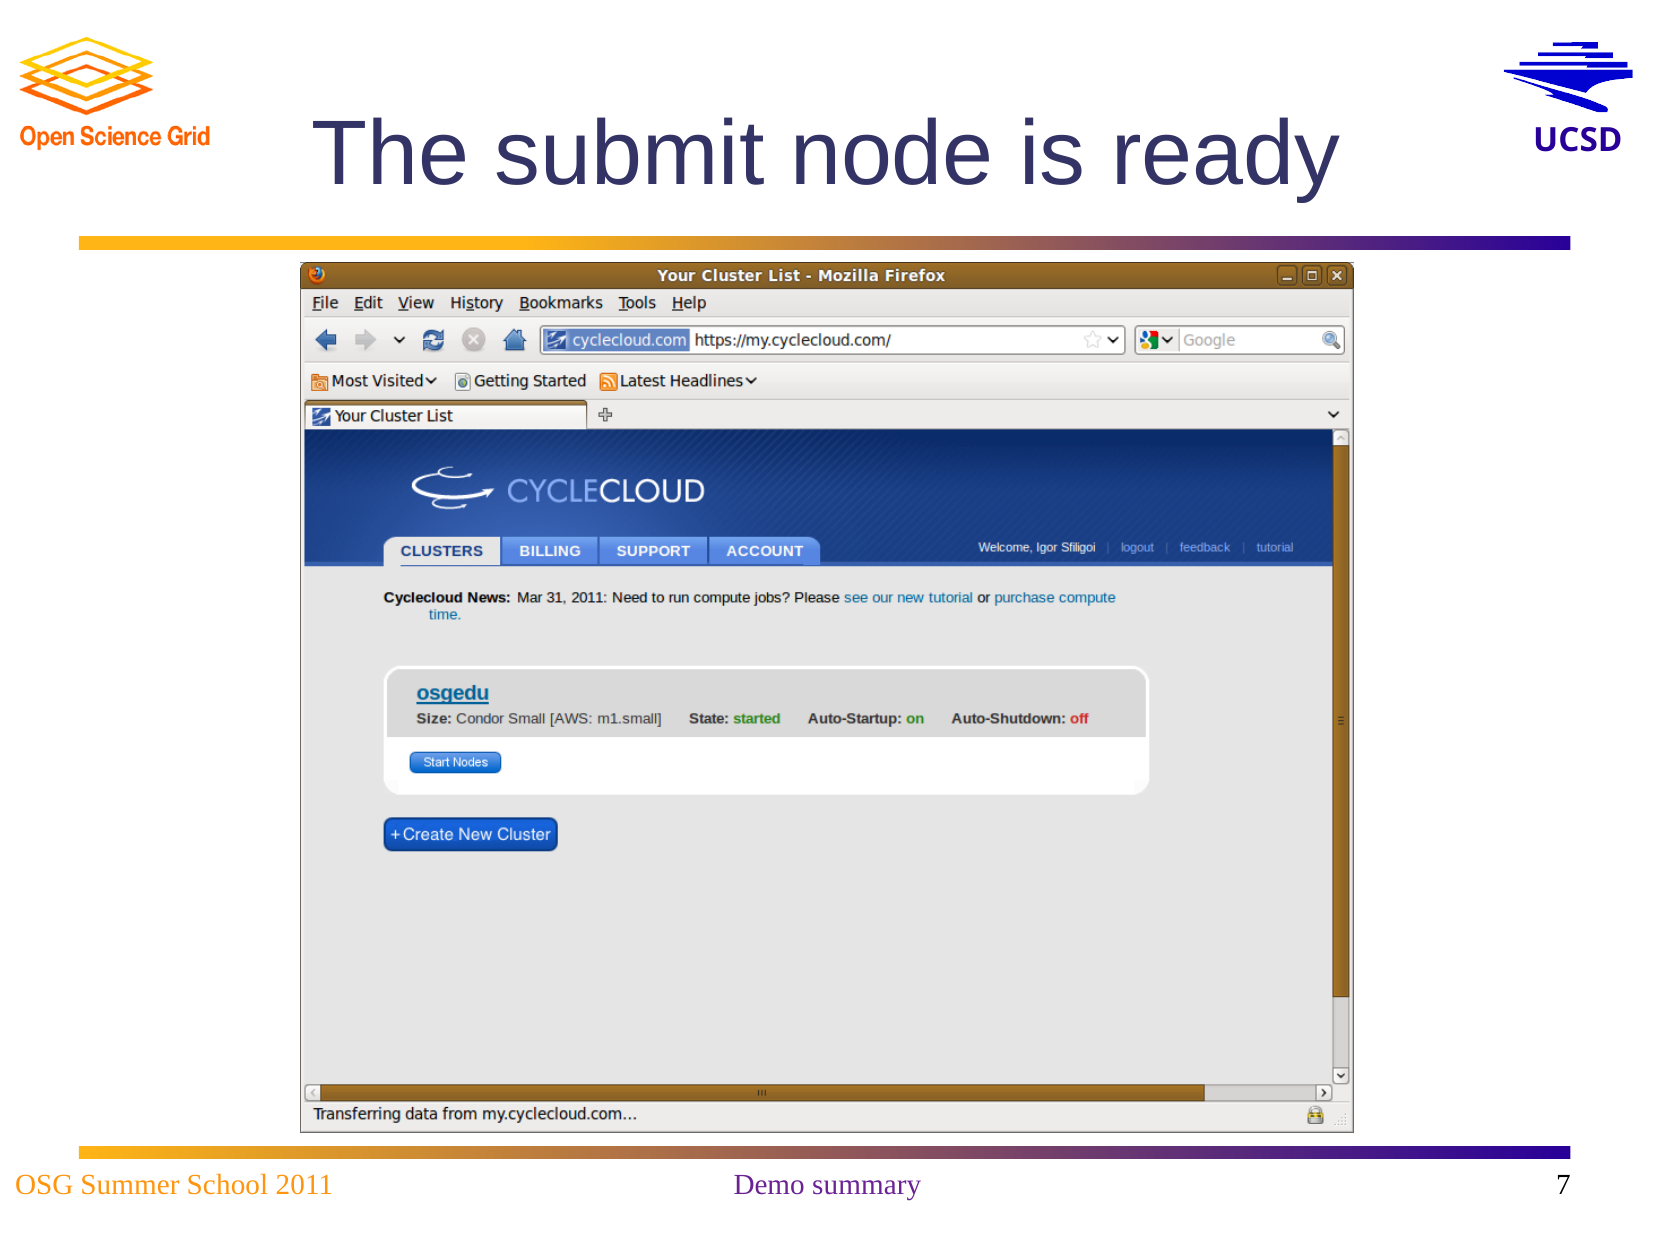

# The submit node is ready
OSG Summer School 2011
Demo summary
7